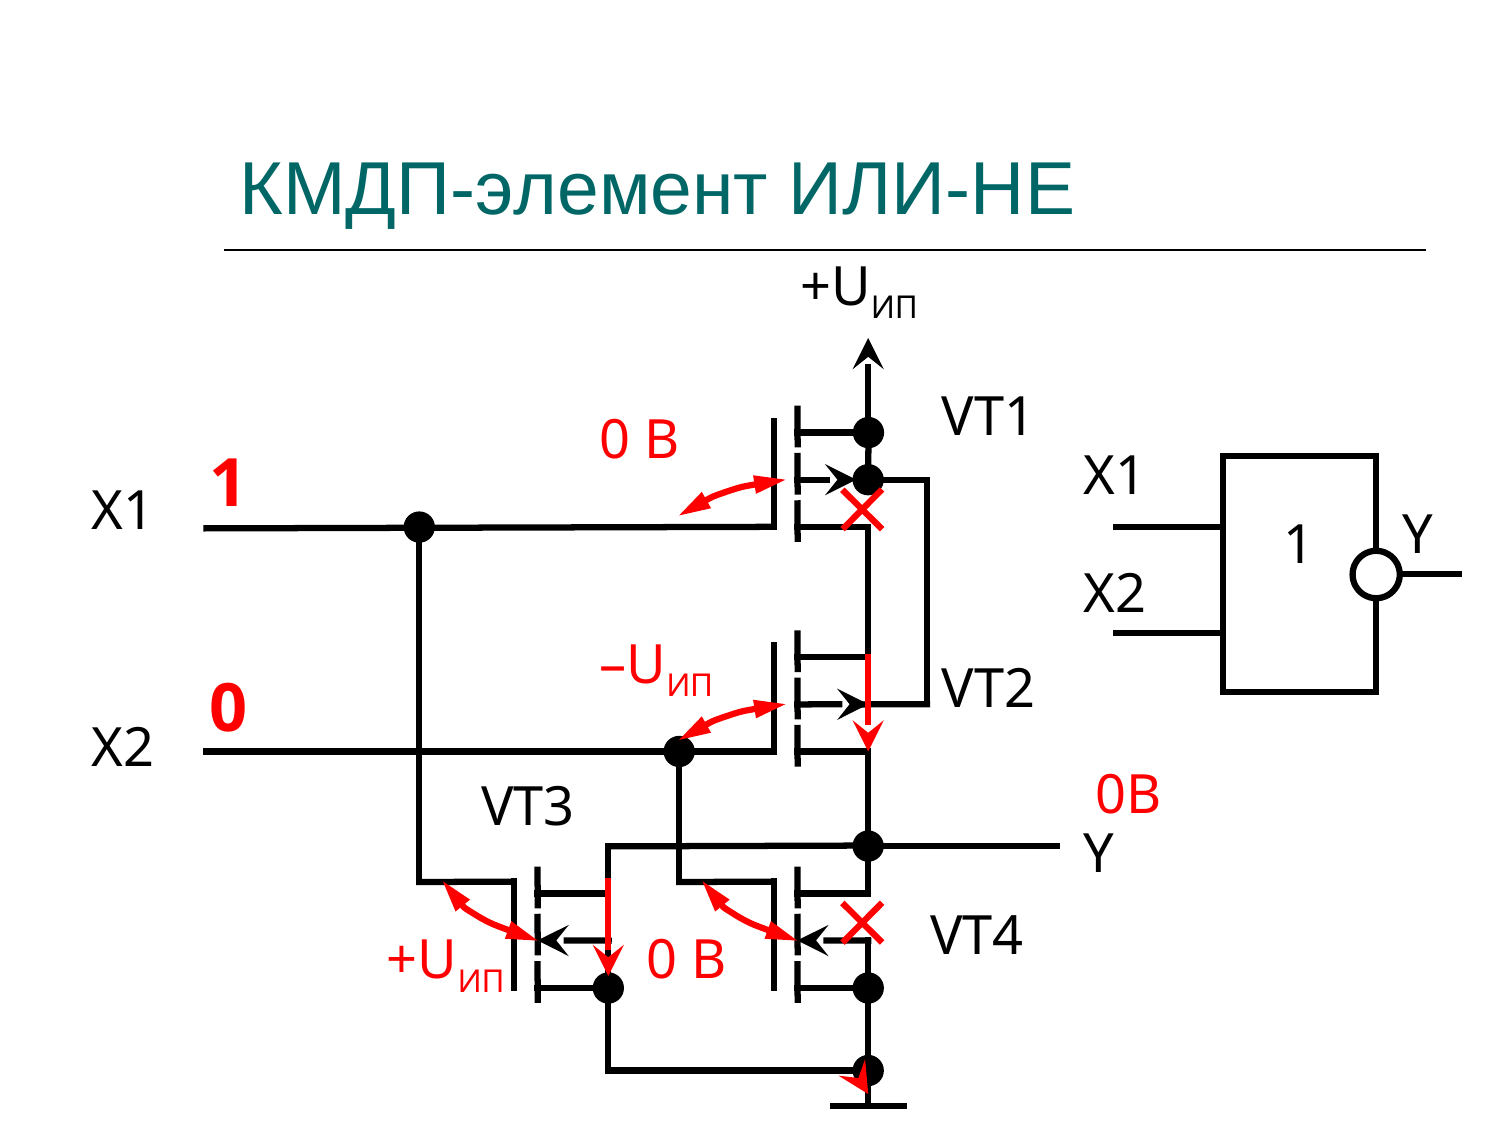

# КМДП-элемент ИЛИ-НЕ
+UИП
VT1
0 В
1
X1
1
X1
Y
X2
–UИП
VT2
0
X2
0В
VT3
Y
VT4
+UИП
0 В